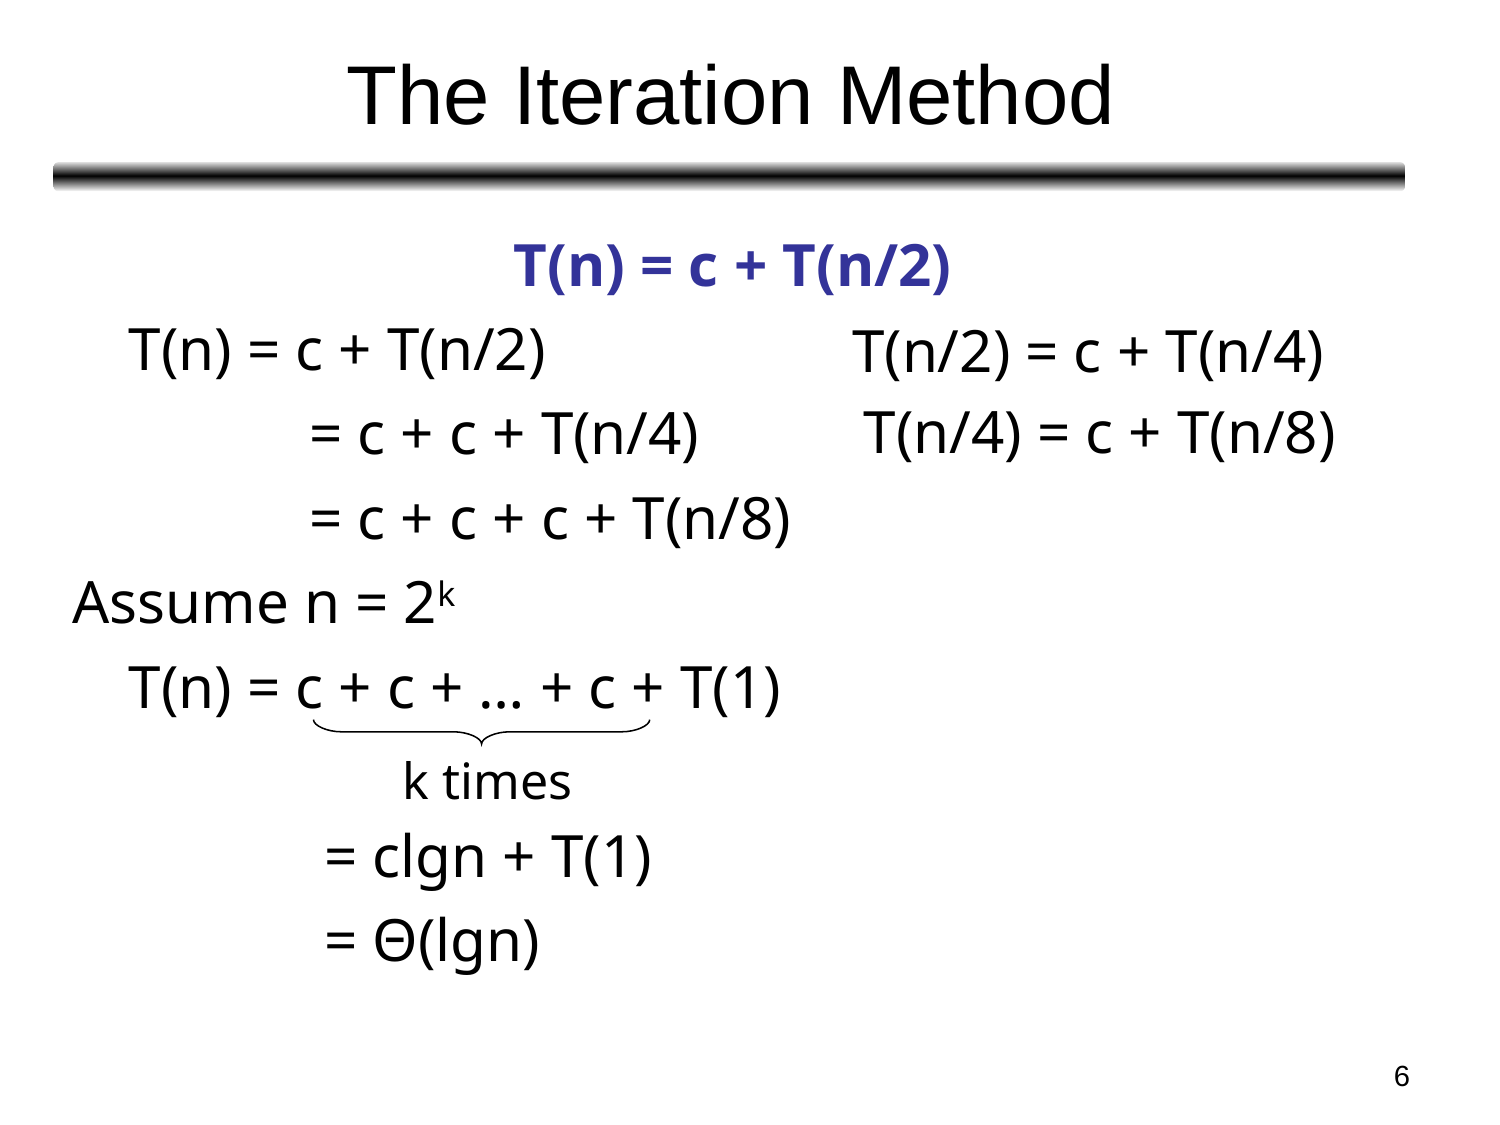

# The Iteration Method
T(n) = c + T(n/2)
	T(n) = c + T(n/2)
		 = c + c + T(n/4)
		 = c + c + c + T(n/8)
Assume n = 2k
	T(n) = c + c + … + c + T(1)
		 = clgn + T(1)
		 = Θ(lgn)
T(n/2) = c + T(n/4)
T(n/4) = c + T(n/8)
k times
6